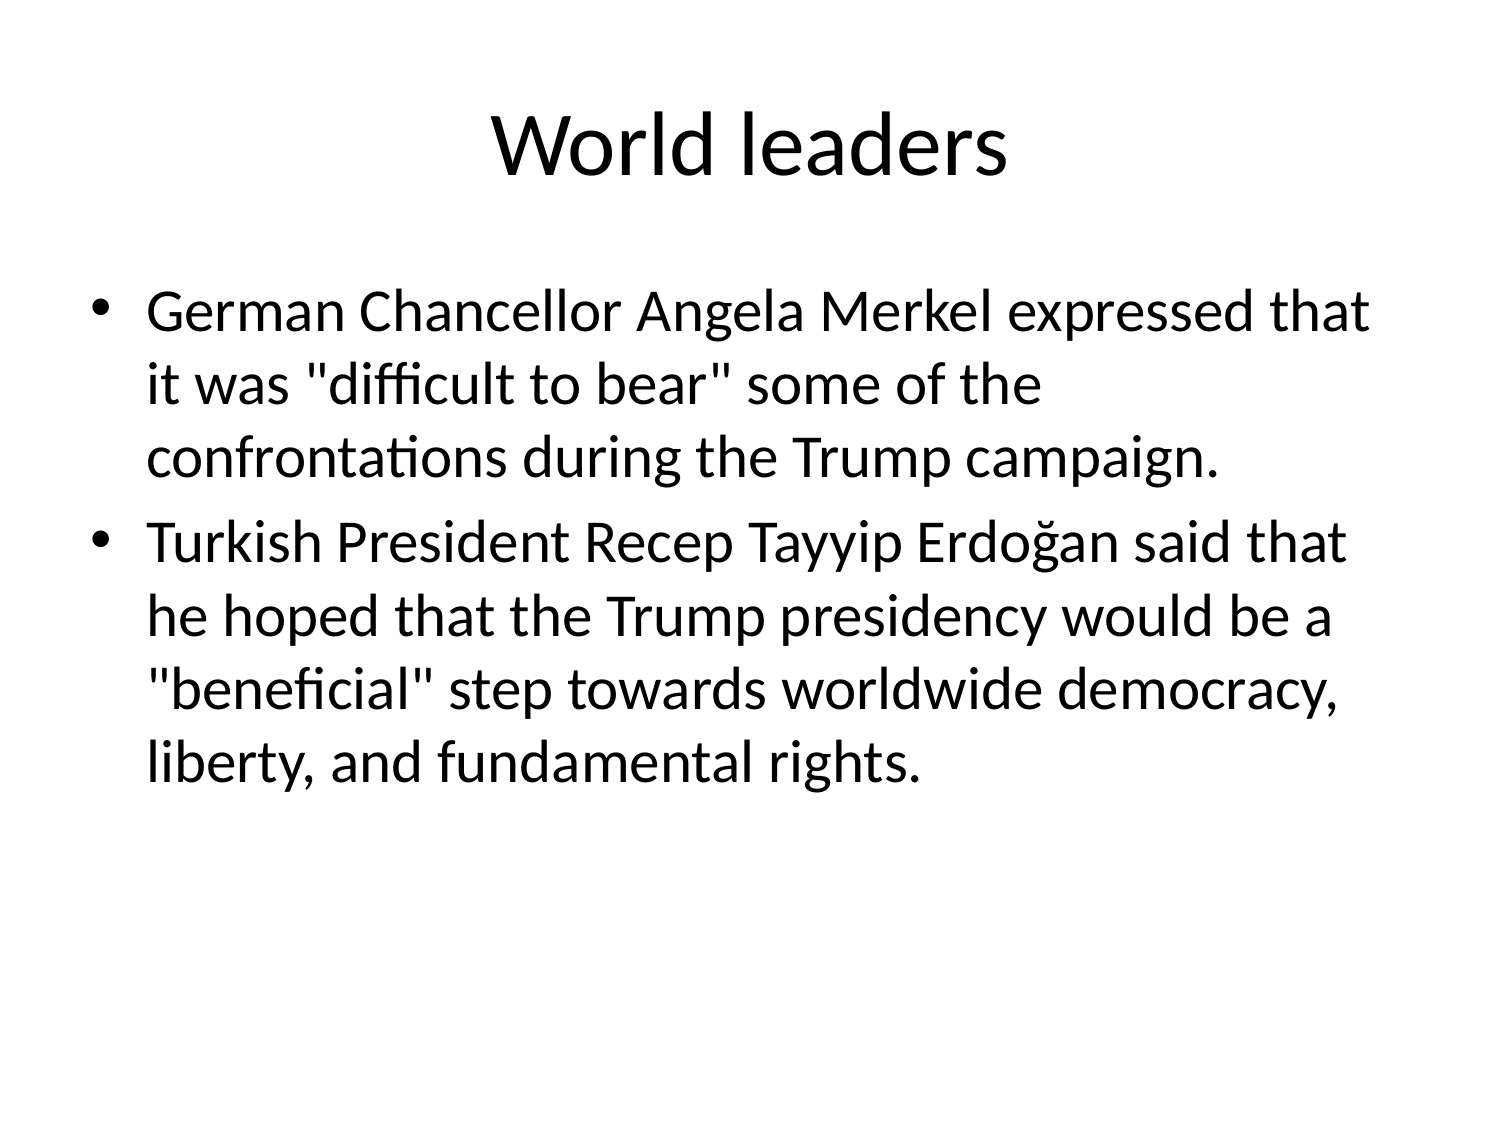

# World leaders
German Chancellor Angela Merkel expressed that it was "difficult to bear" some of the confrontations during the Trump campaign.
Turkish President Recep Tayyip Erdoğan said that he hoped that the Trump presidency would be a "beneficial" step towards worldwide democracy, liberty, and fundamental rights.